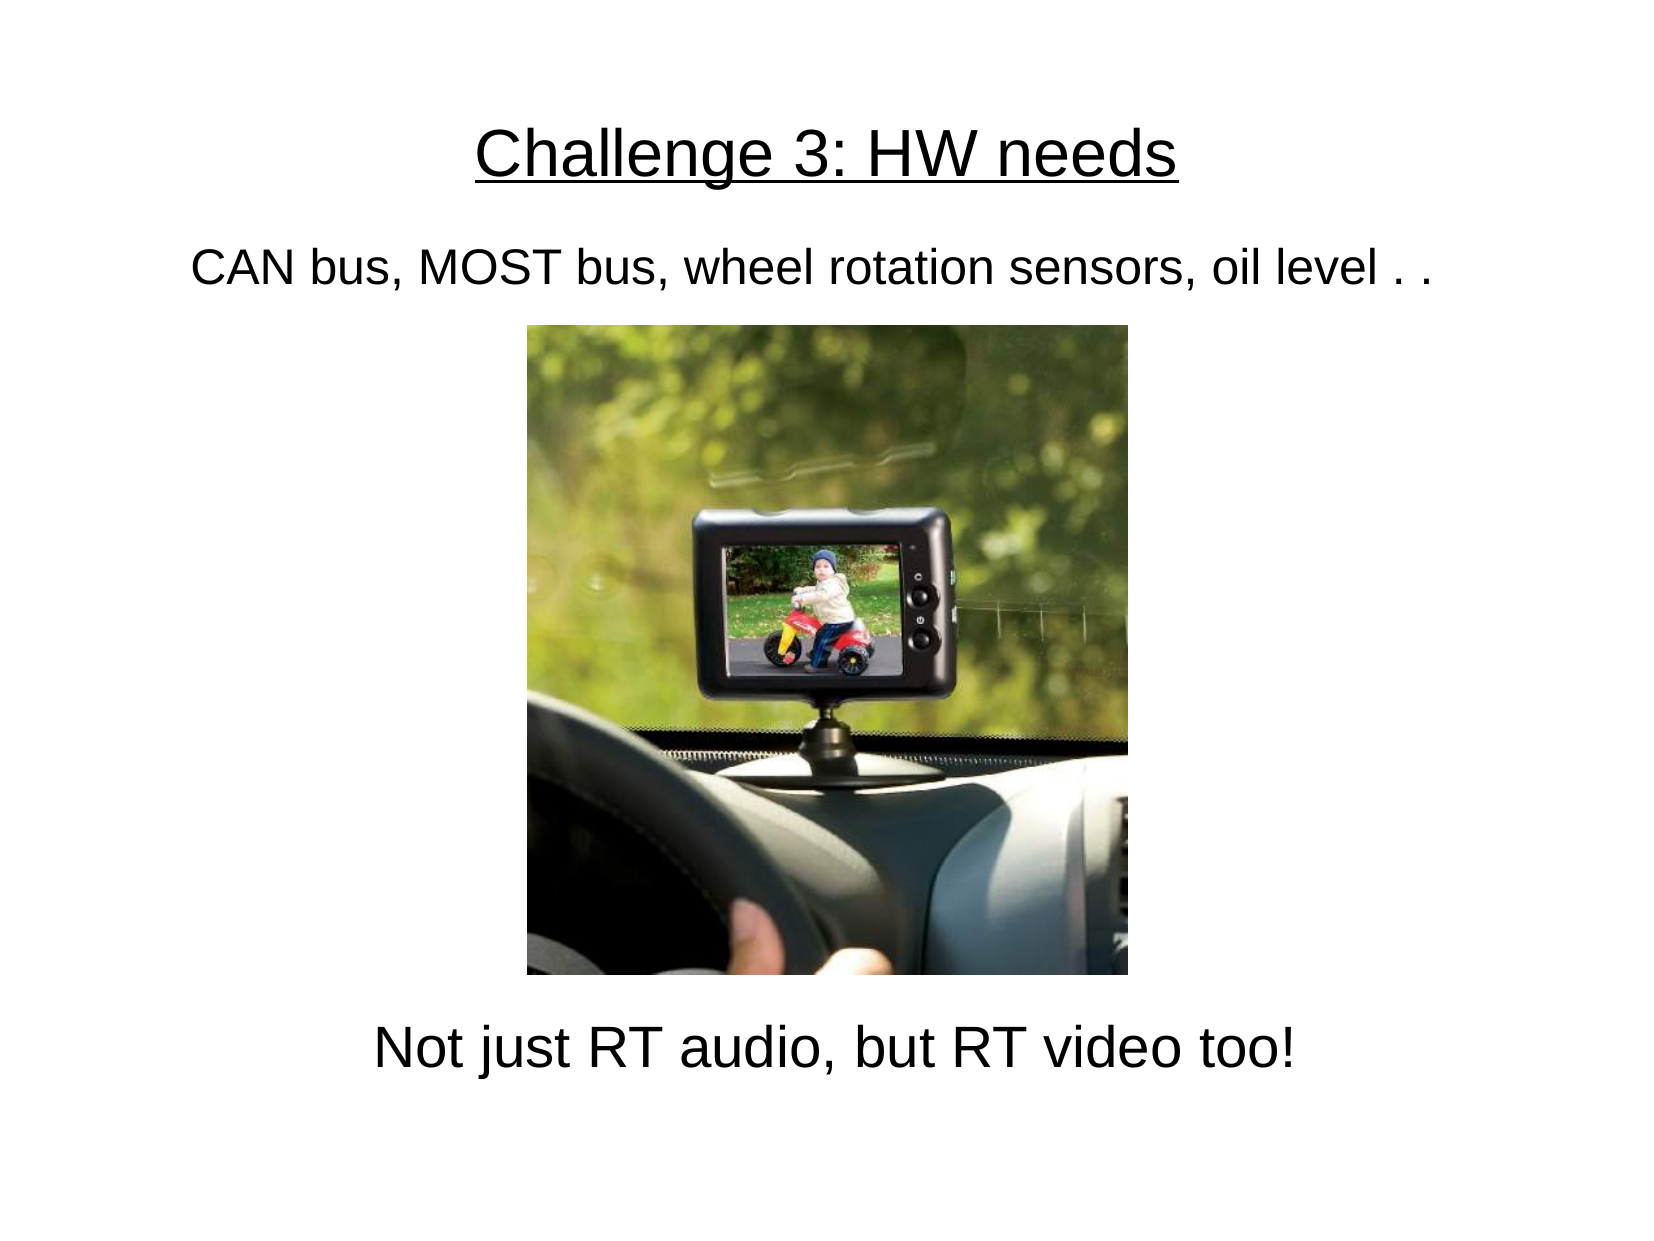

# Challenge 3: HW needs
CAN bus, MOST bus, wheel rotation sensors, oil level . .
Not just RT audio, but RT video too!